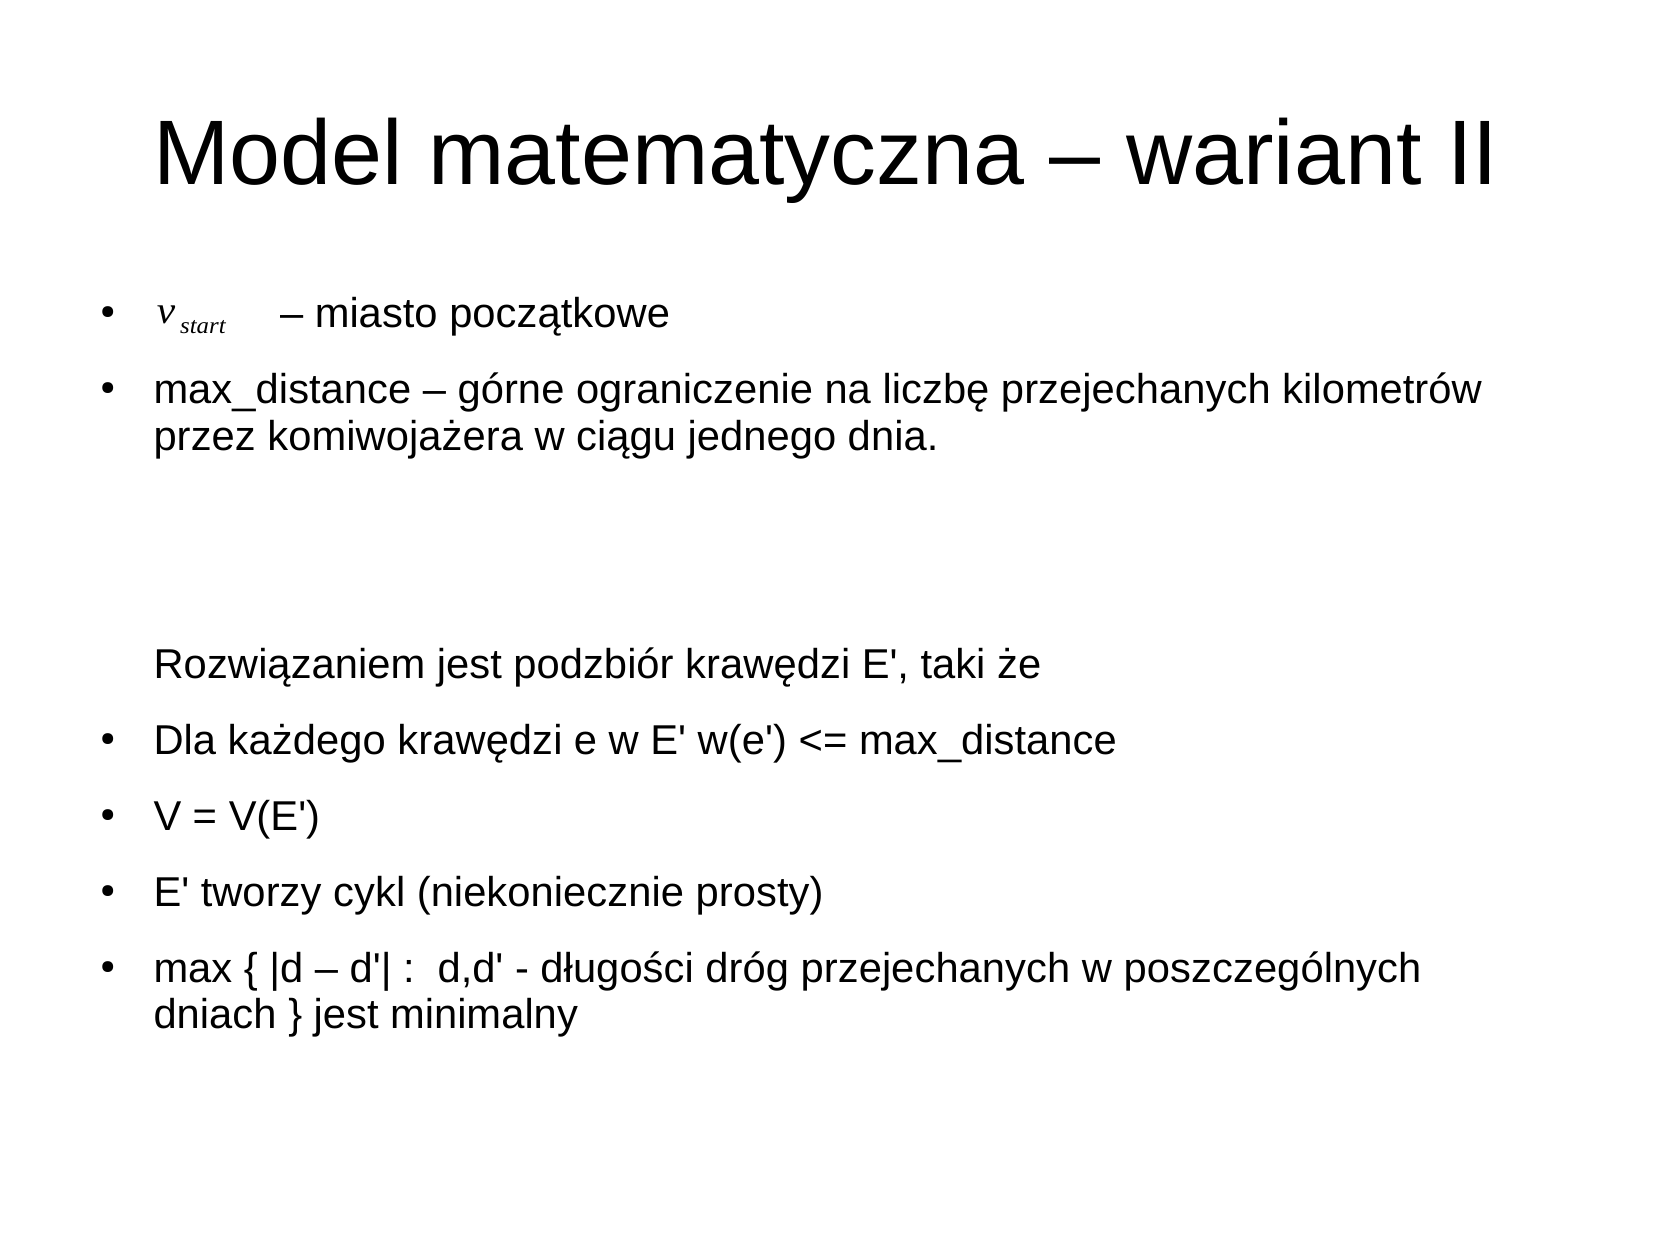

# Model matematyczna – wariant II
 – miasto początkowe
max_distance – górne ograniczenie na liczbę przejechanych kilometrów przez komiwojażera w ciągu jednego dnia.
Rozwiązaniem jest podzbiór krawędzi E', taki że
Dla każdego krawędzi e w E' w(e') <= max_distance
V = V(E')
E' tworzy cykl (niekoniecznie prosty)
max { |d – d'| : d,d' - długości dróg przejechanych w poszczególnych dniach } jest minimalny